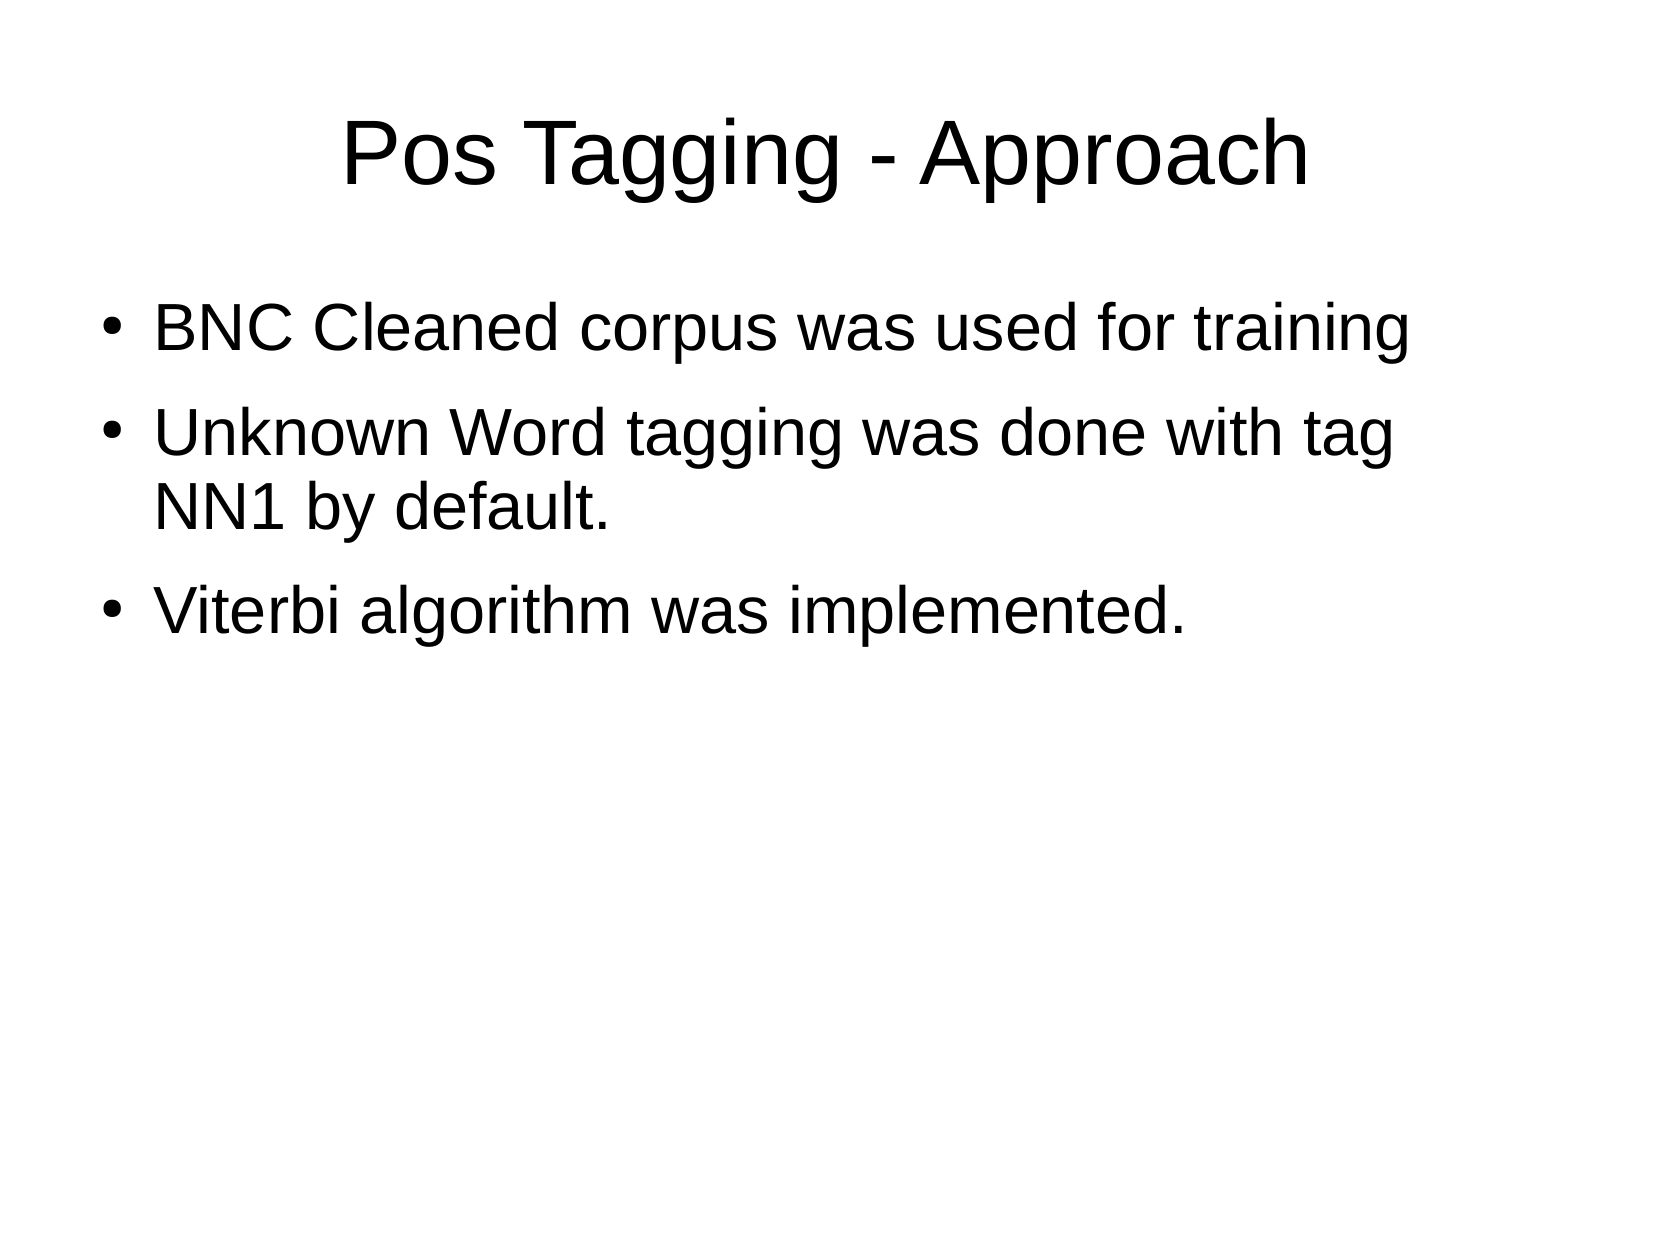

# Pos Tagging - Approach
BNC Cleaned corpus was used for training
Unknown Word tagging was done with tag NN1 by default.
Viterbi algorithm was implemented.